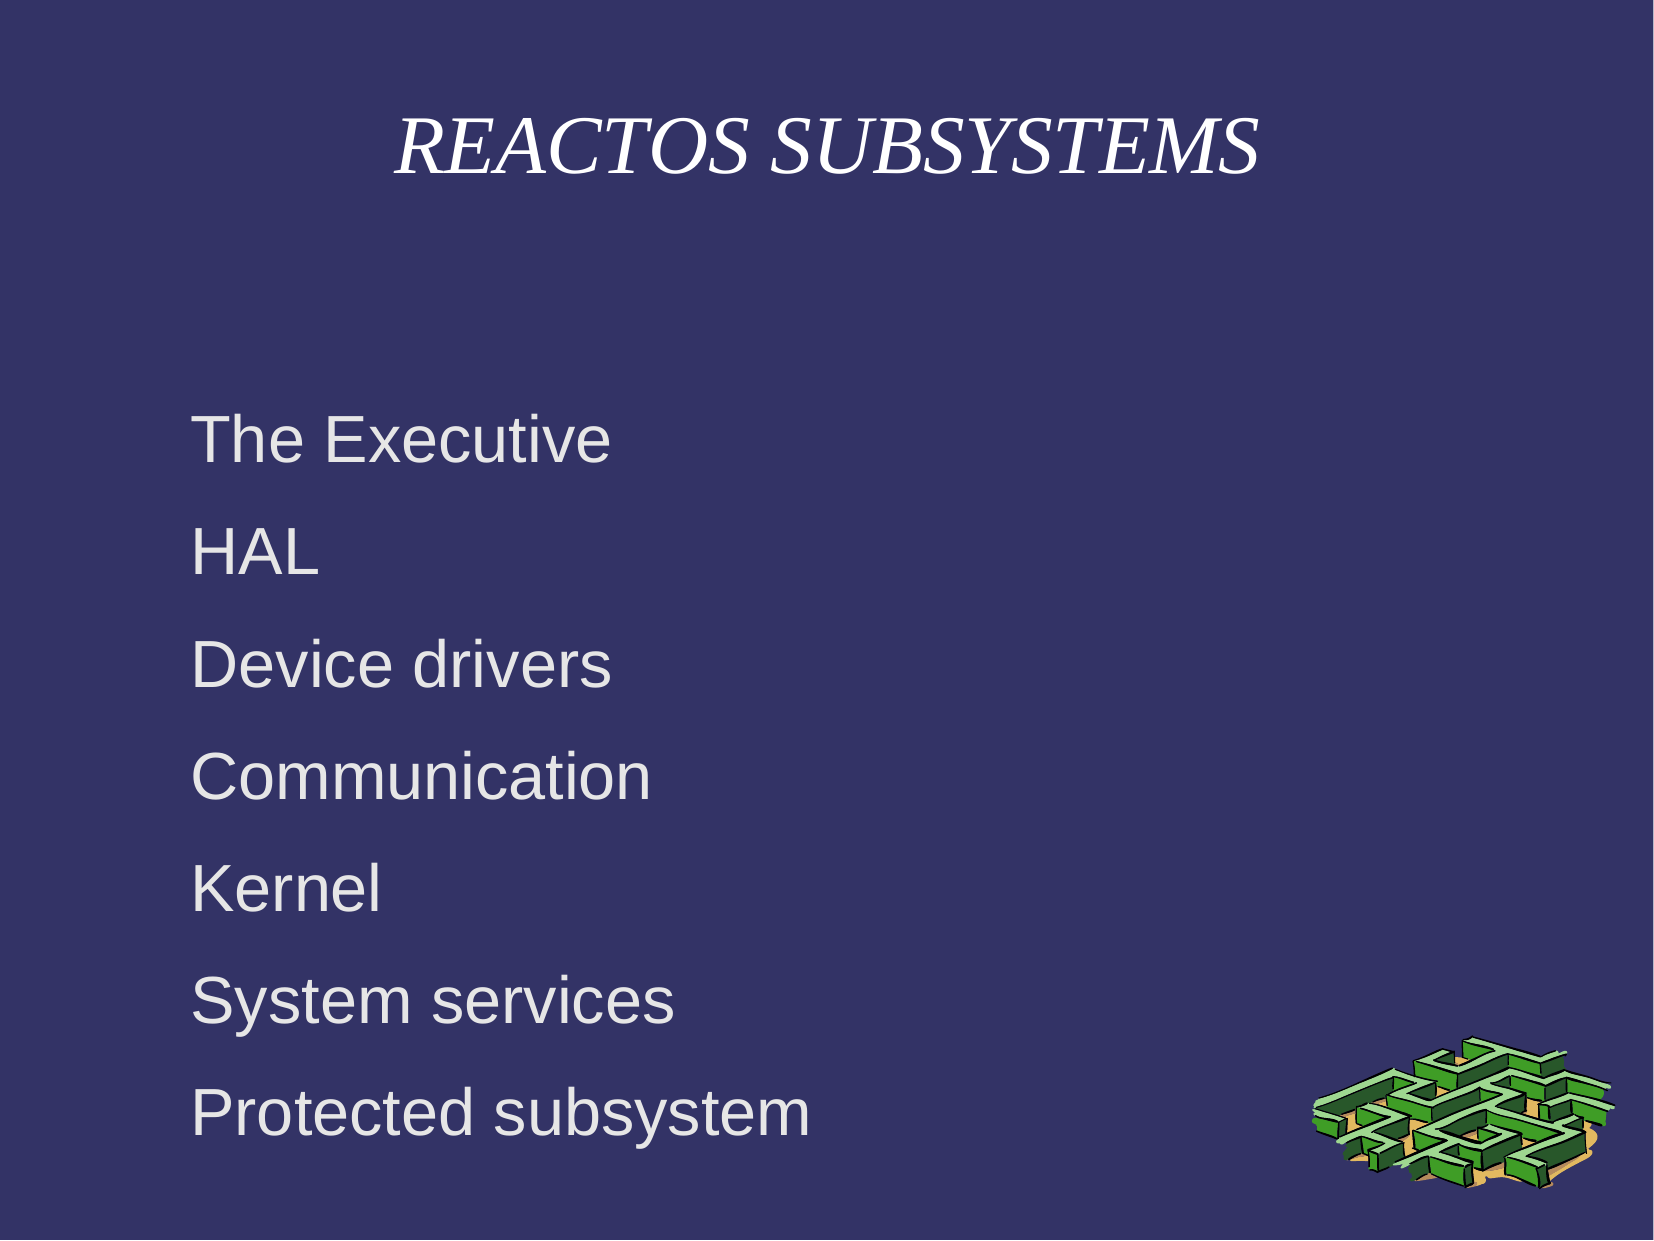

# REACTOS SUBSYSTEMS
The Executive
HAL
Device drivers
Communication
Kernel
System services
Protected subsystem